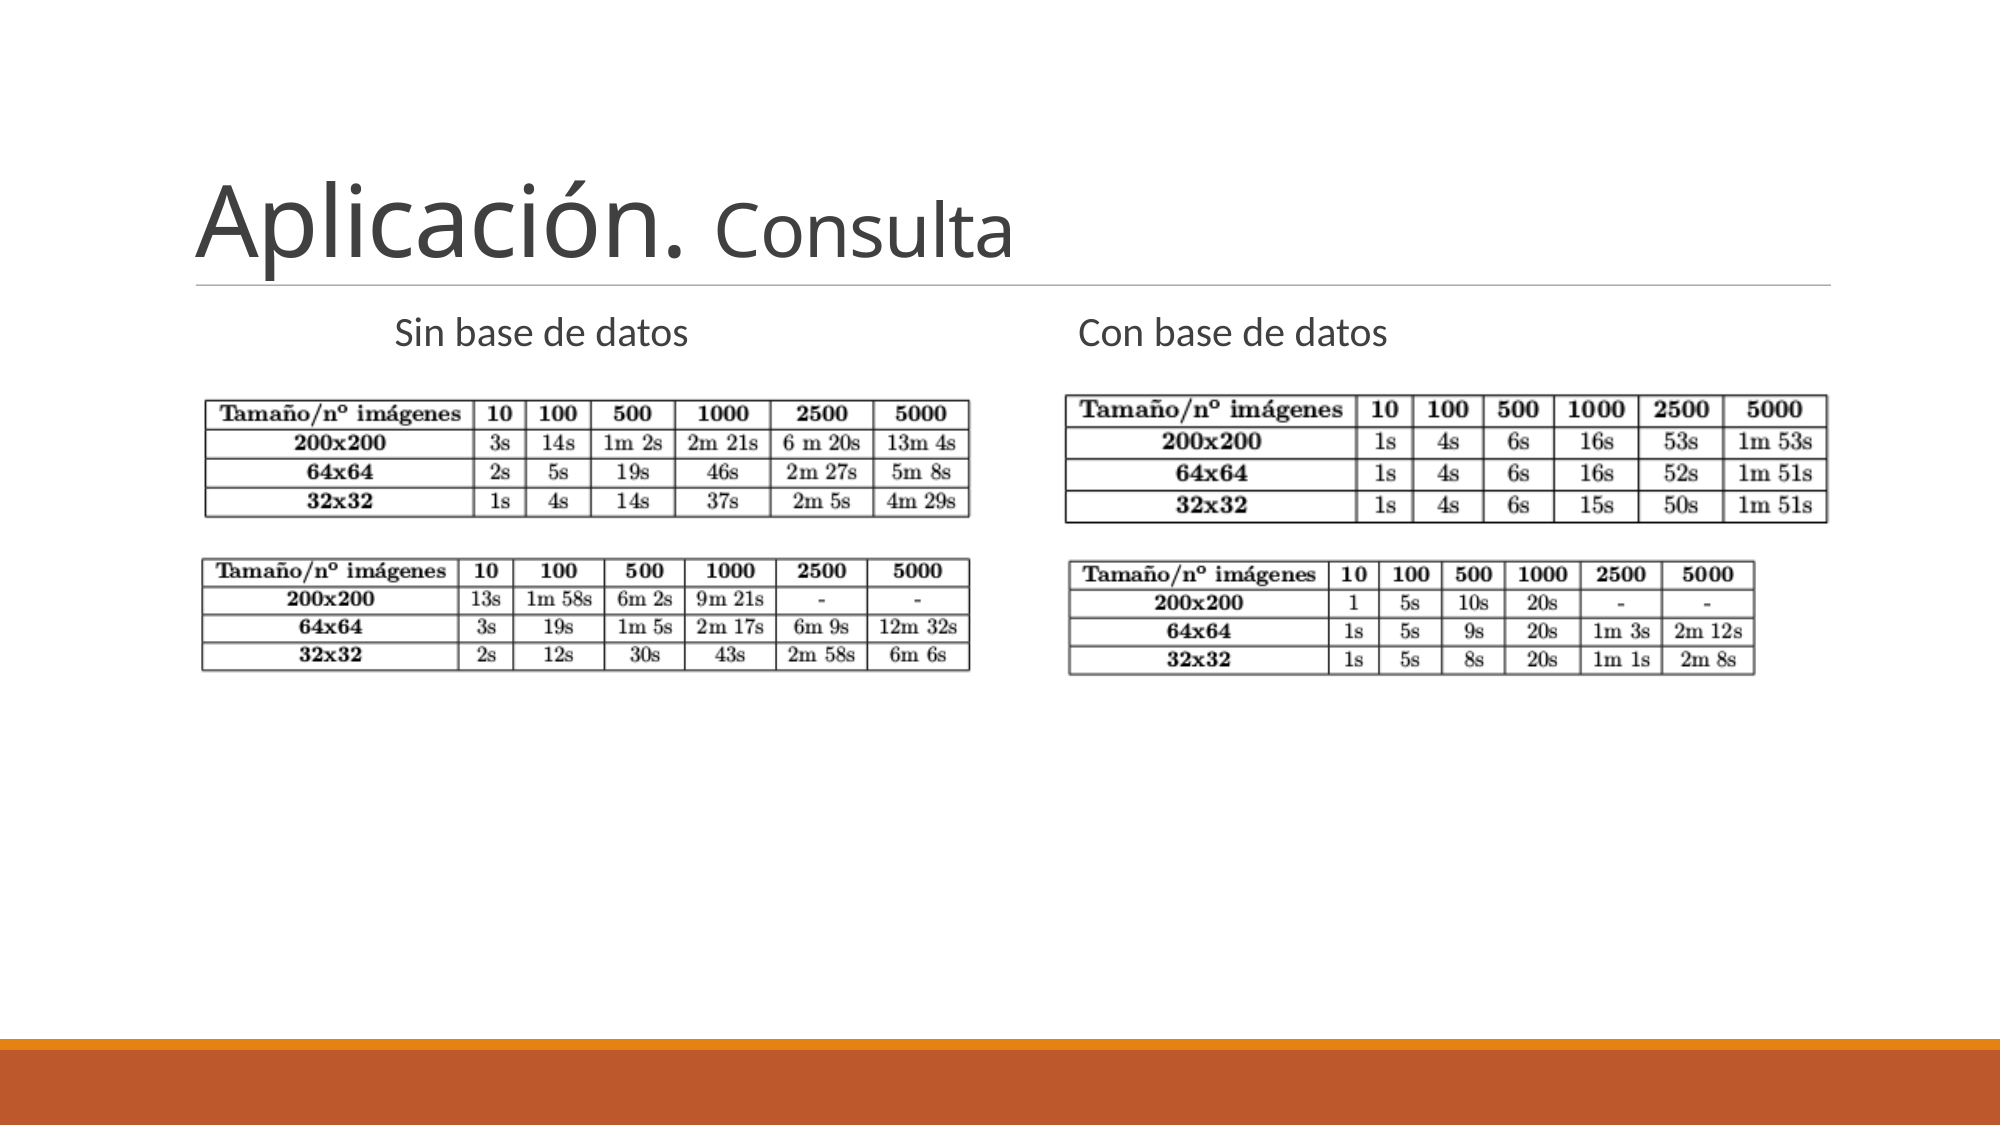

# Aplicación. Consulta
 Sin base de datos                                         Con base de datos